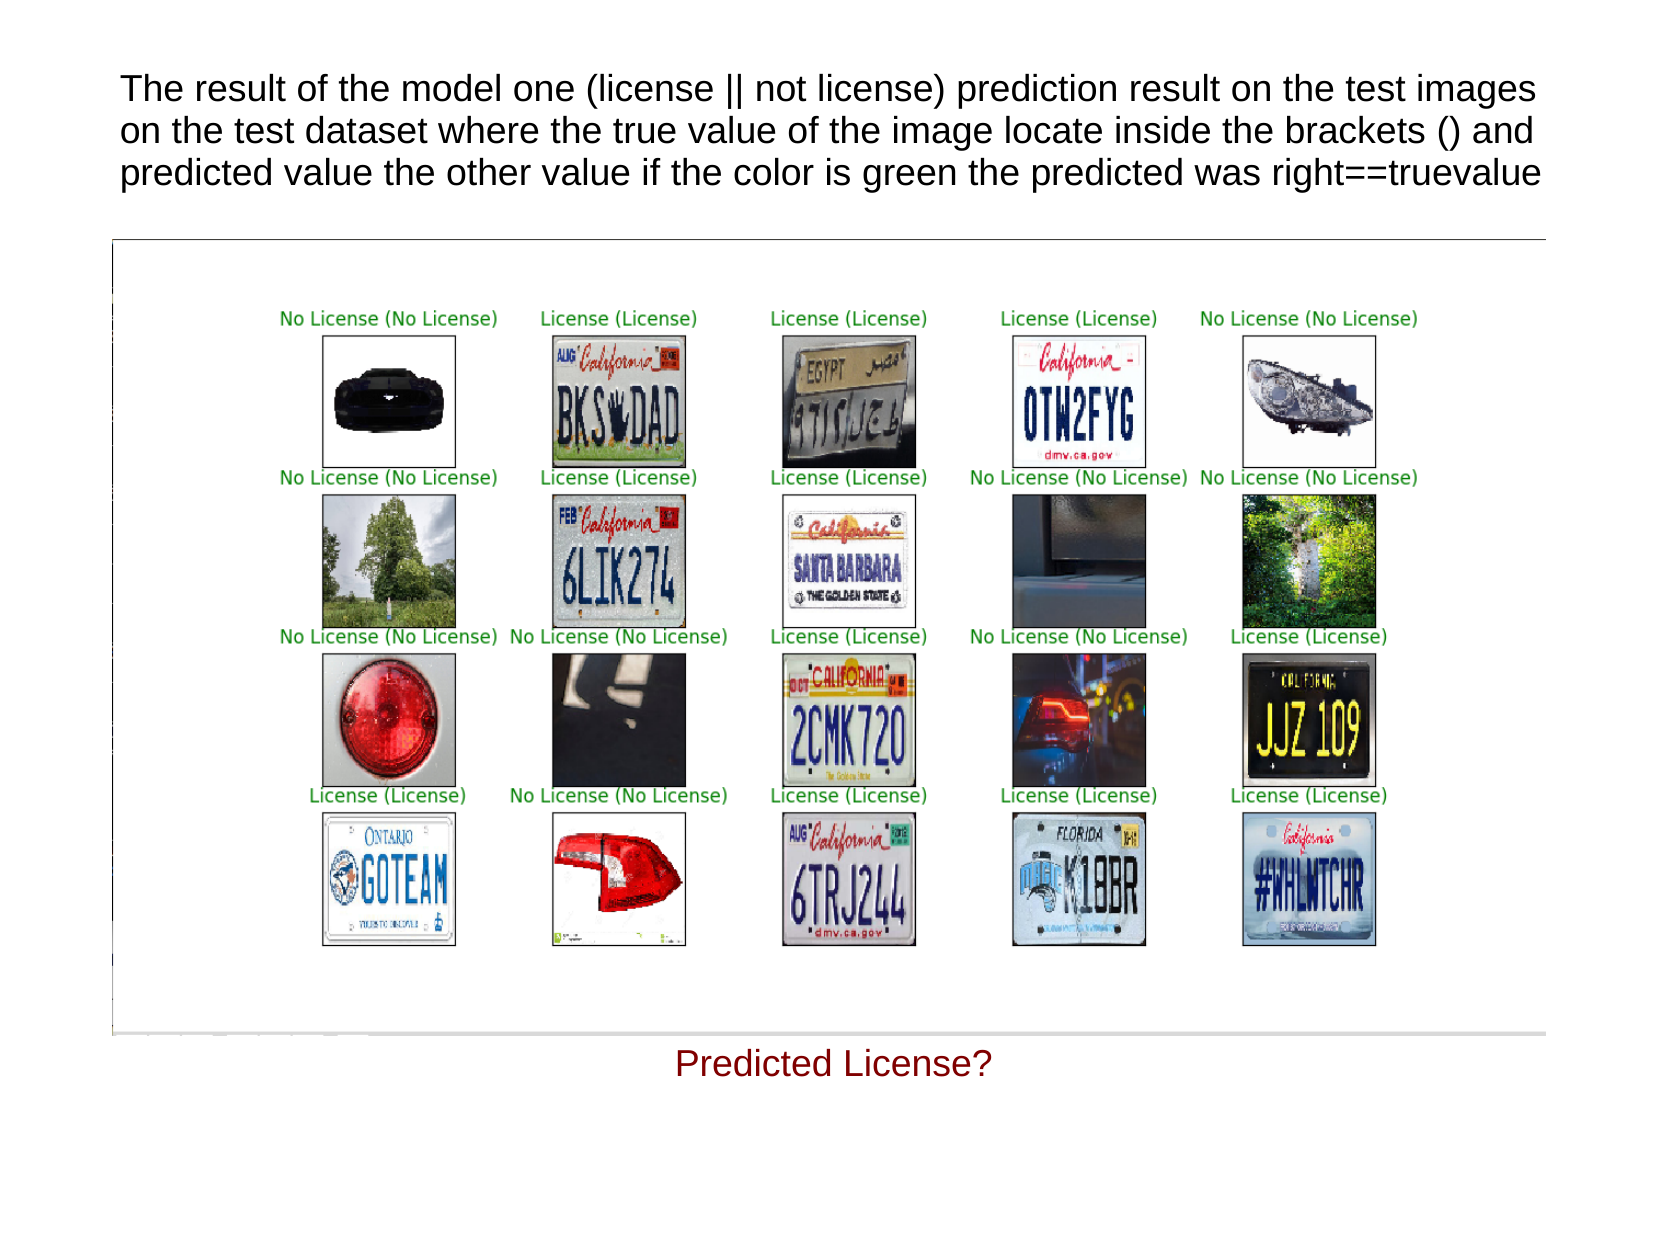

The result of the model one (license || not license) prediction result on the test images on the test dataset where the true value of the image locate inside the brackets () and predicted value the other value if the color is green the predicted was right==truevalue
Predicted License?